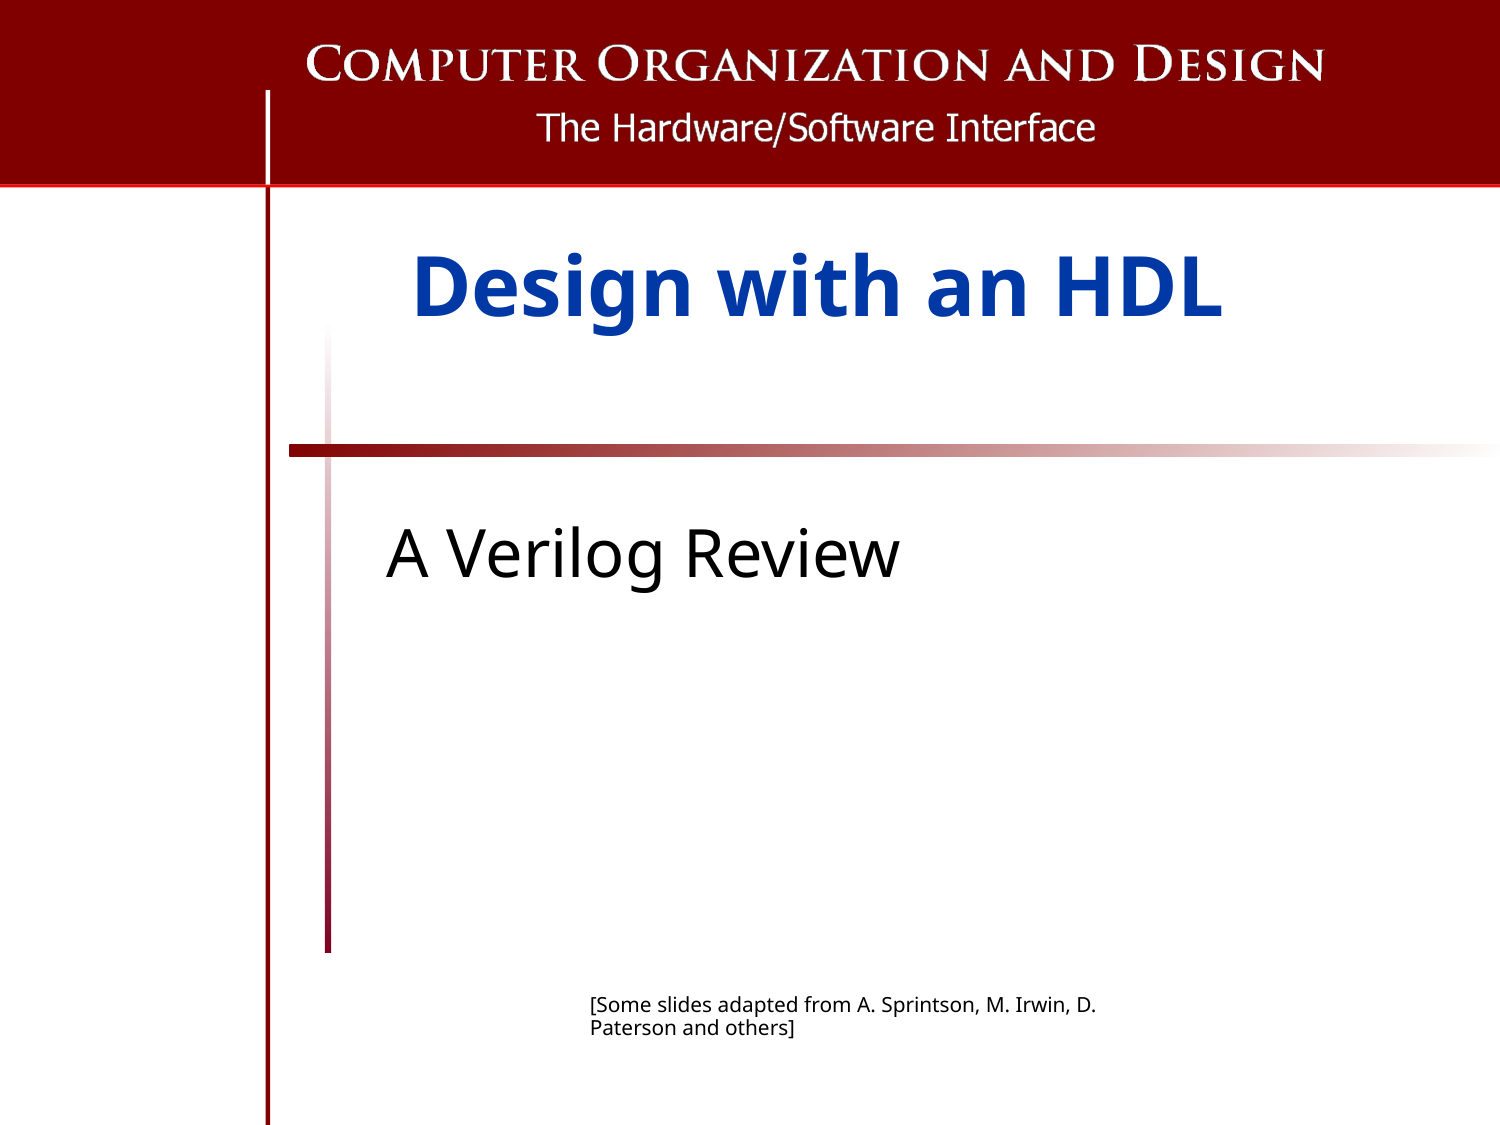

# Design with an HDL
A Verilog Review
[Some slides adapted from A. Sprintson, M. Irwin, D. Paterson and others]